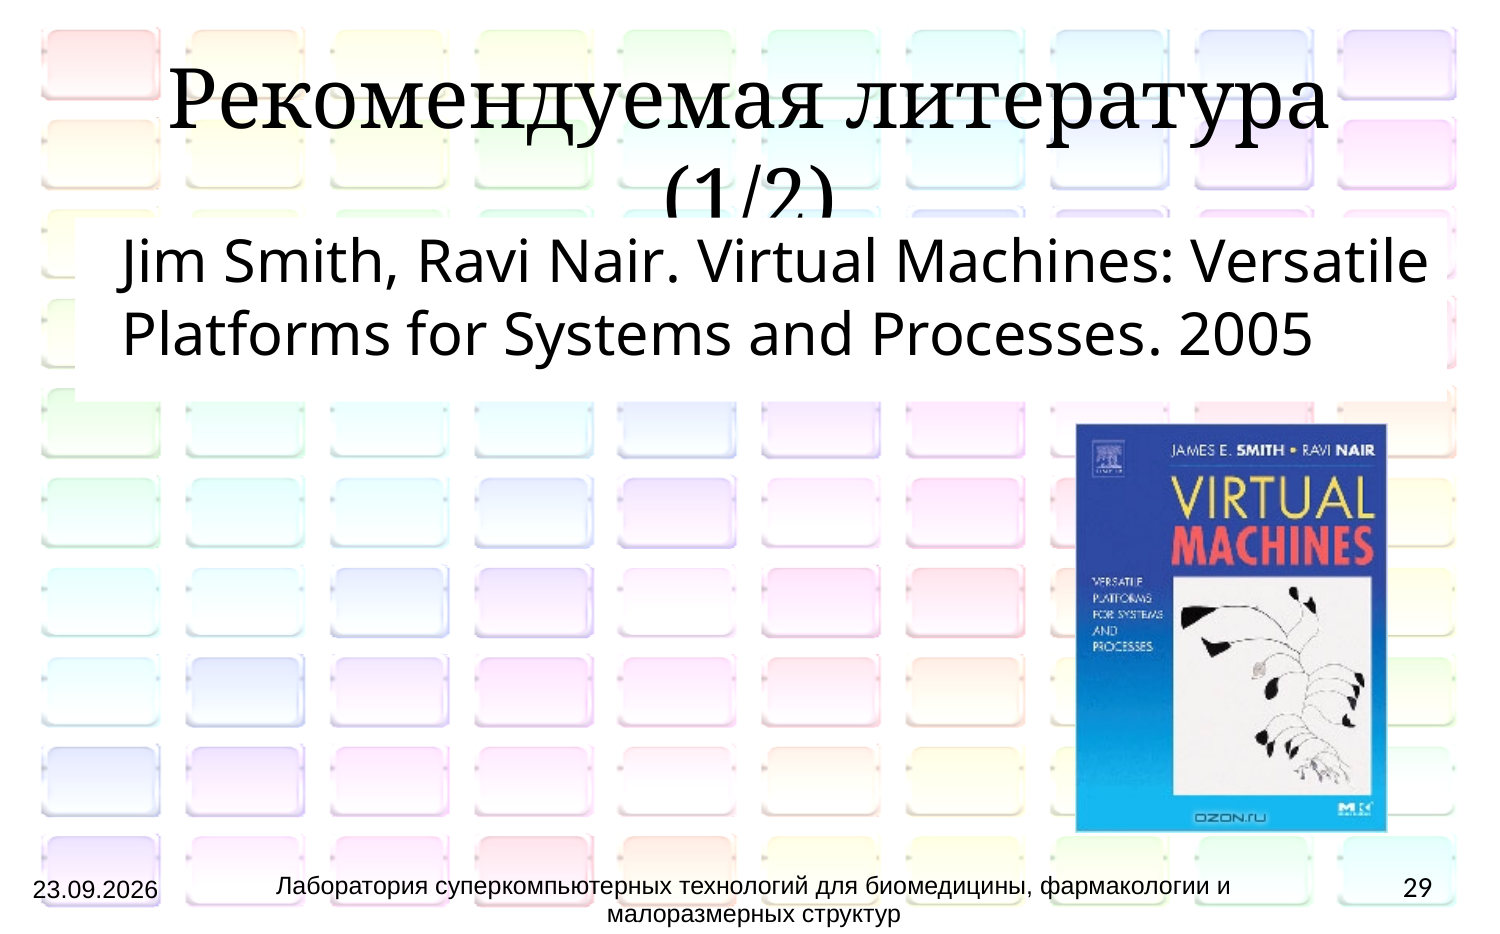

# Рекомендуемая литература (1/2)
Jim Smith, Ravi Nair. Virtual Machines: Versatile Platforms for Systems and Processes. 2005
Лаборатория суперкомпьютерных технологий для биомедицины, фармакологии и малоразмерных структур